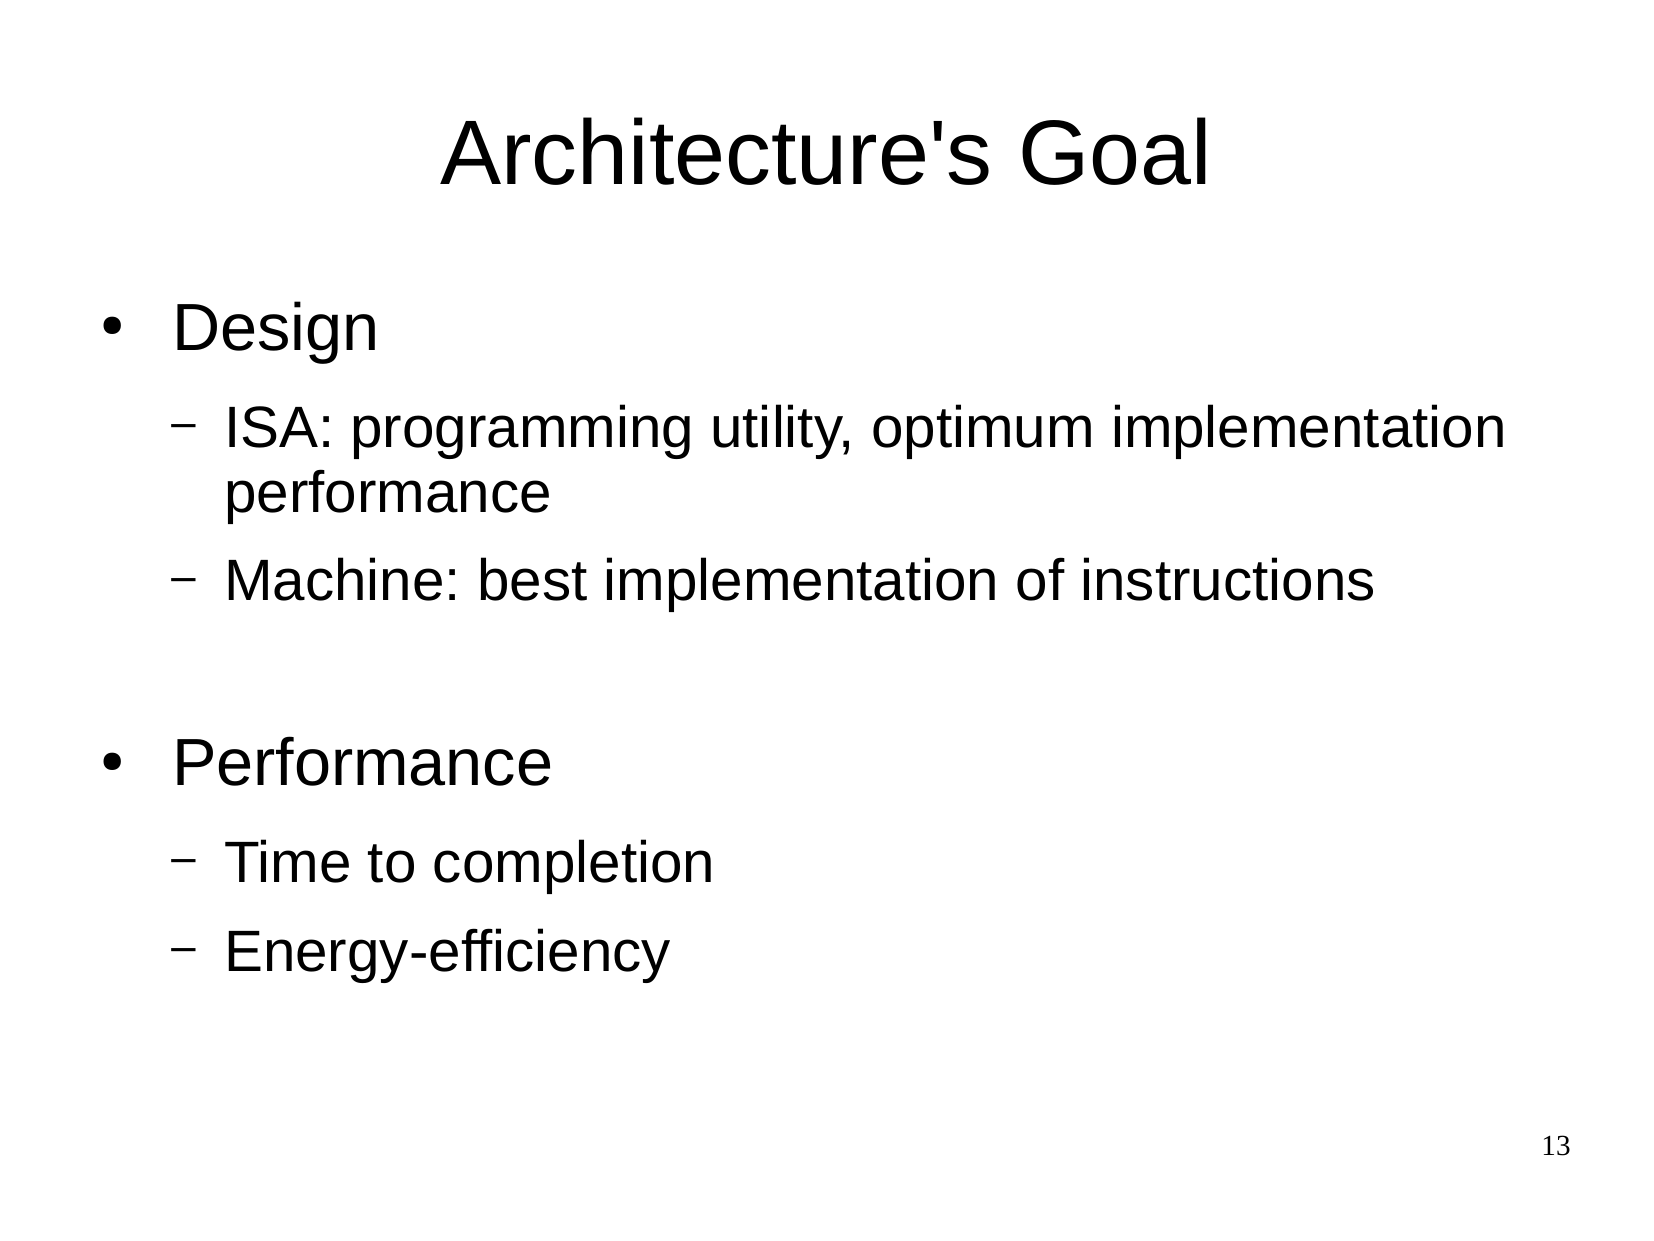

# Architecture's Goal
 Design
ISA: programming utility, optimum implementation performance
Machine: best implementation of instructions
 Performance
Time to completion
Energy-efficiency
13